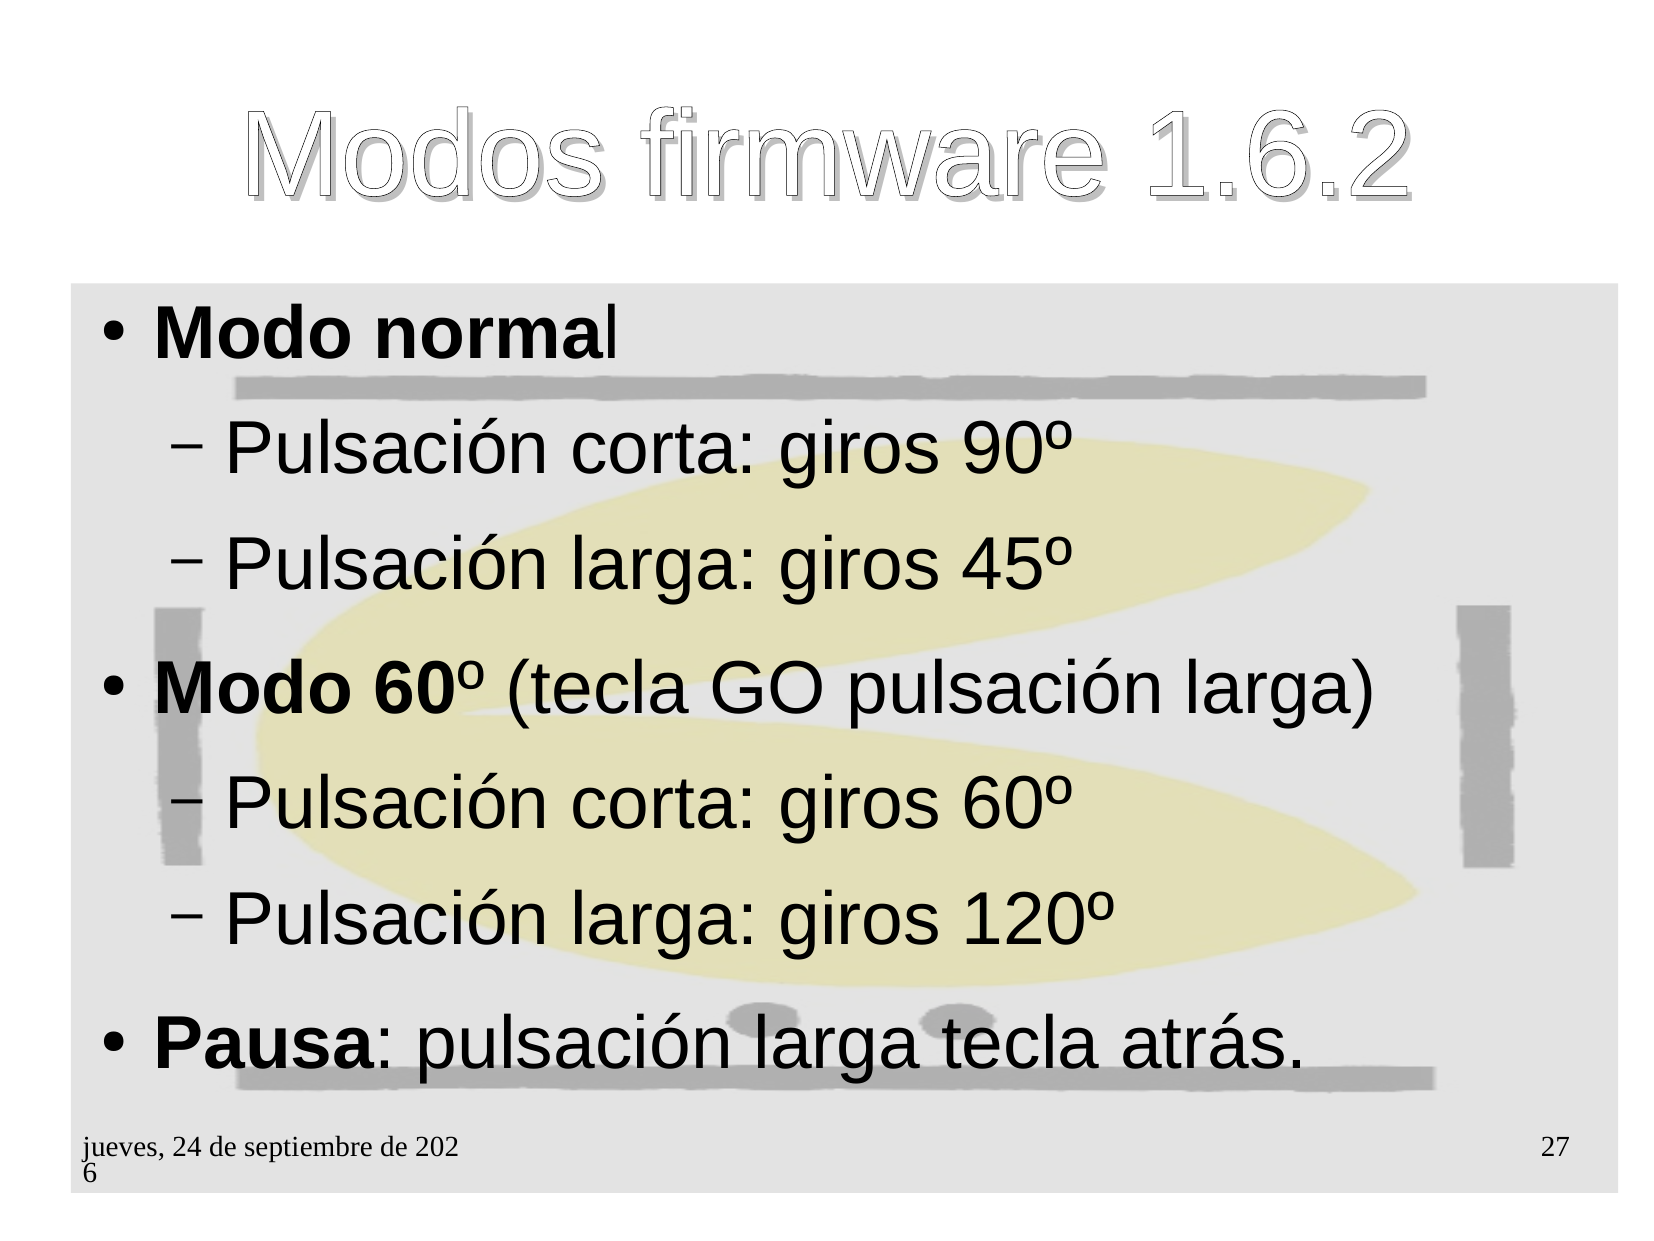

# Modos firmware 1.6.2
Modo normal
Pulsación corta: giros 90º
Pulsación larga: giros 45º
Modo 60º (tecla GO pulsación larga)
Pulsación corta: giros 60º
Pulsación larga: giros 120º
Pausa: pulsación larga tecla atrás.
27